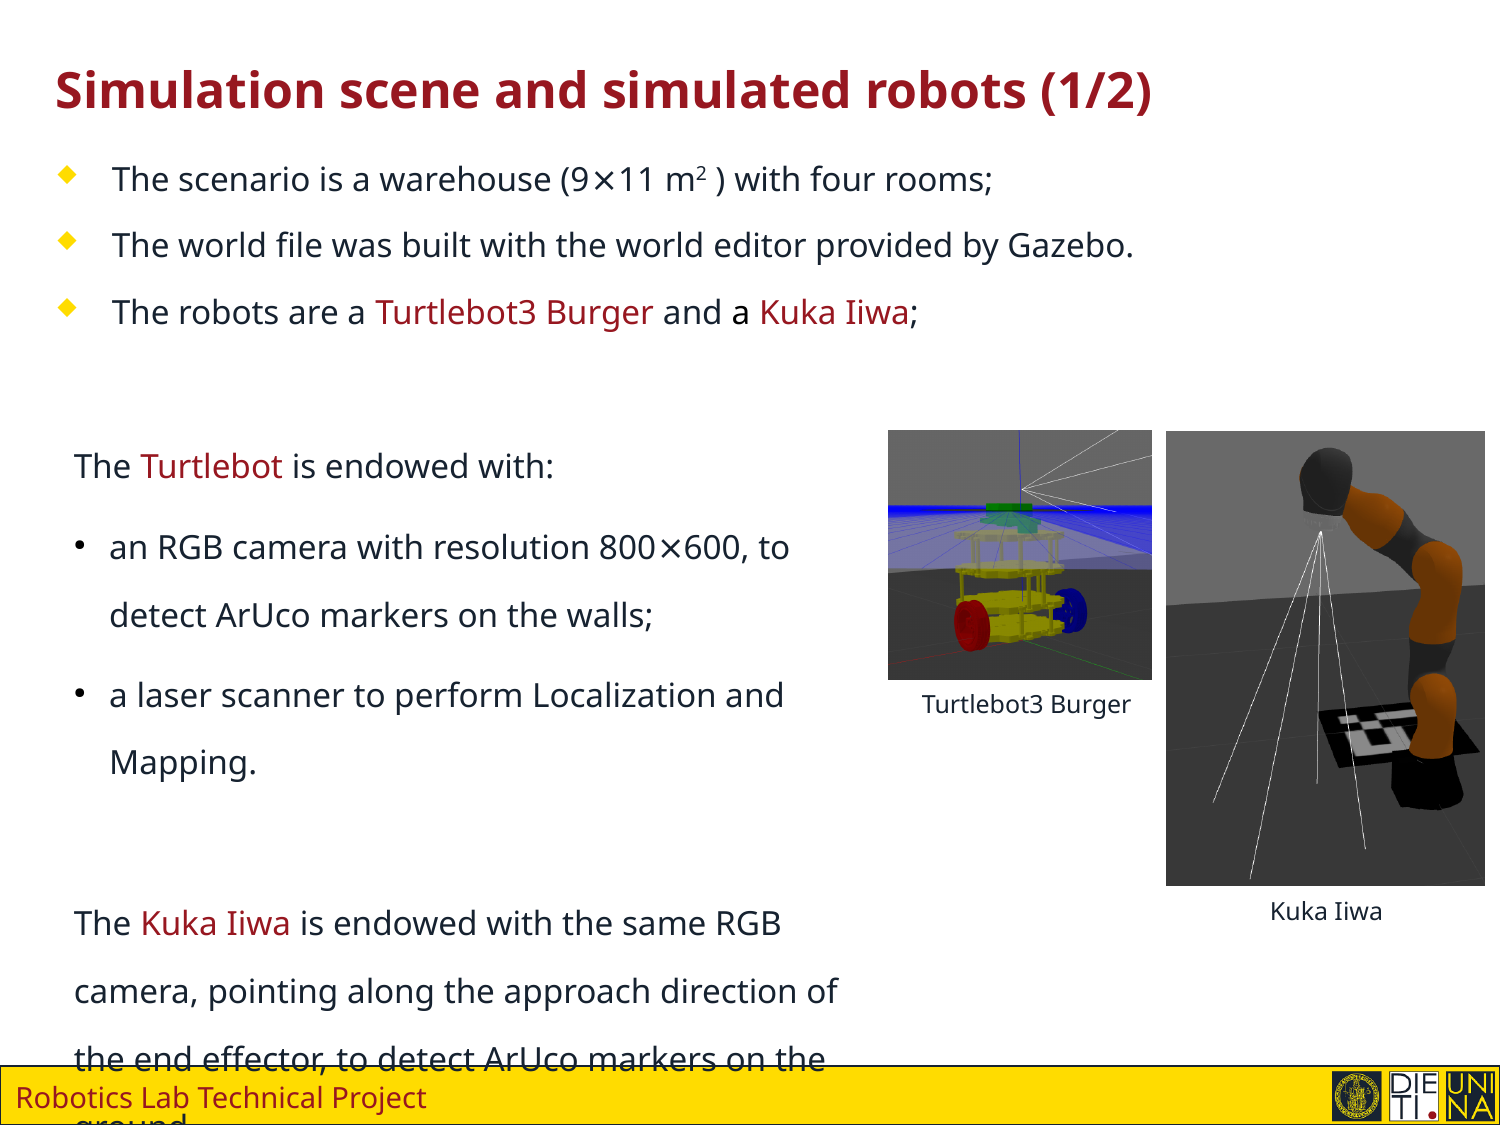

Simulation scene and simulated robots (1/2)
The scenario is a warehouse (9⨯11 m2 ) with four rooms;
The world file was built with the world editor provided by Gazebo.
The robots are a Turtlebot3 Burger and a Kuka Iiwa;
The Turtlebot is endowed with:
an RGB camera with resolution 800⨯600, to detect ArUco markers on the walls;
a laser scanner to perform Localization and Mapping.
The Kuka Iiwa is endowed with the same RGB camera, pointing along the approach direction of the end effector, to detect ArUco markers on the ground.
Turtlebot3 Burger
Kuka Iiwa
Robotics Lab Technical Project